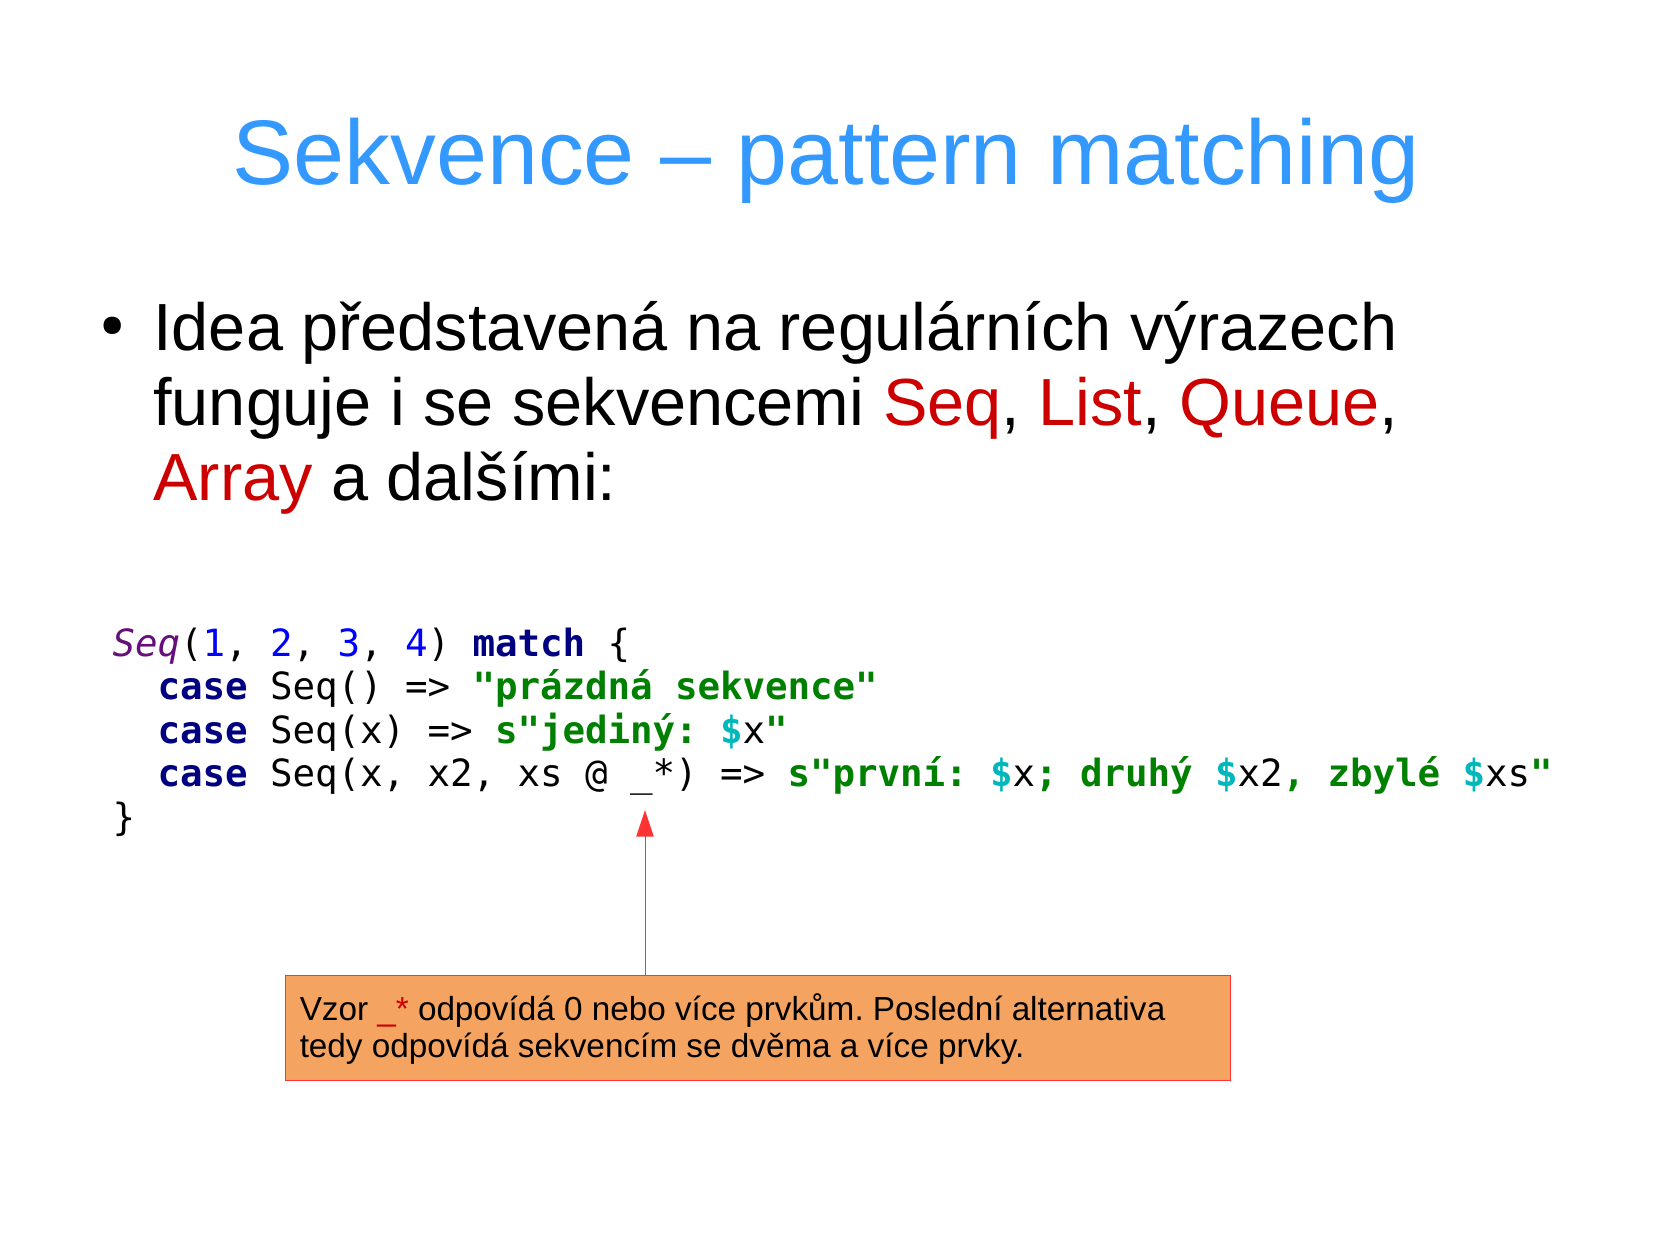

# Sekvence – pattern matching
Idea představená na regulárních výrazech funguje i se sekvencemi Seq, List, Queue, Array a dalšími:
Seq(1, 2, 3, 4) match {
 case Seq() => "prázdná sekvence"
 case Seq(x) => s"jediný: $x"
 case Seq(x, x2, xs @ _*) => s"první: $x; druhý $x2, zbylé $xs"
}
Vzor _* odpovídá 0 nebo více prvkům. Poslední alternativa
tedy odpovídá sekvencím se dvěma a více prvky.